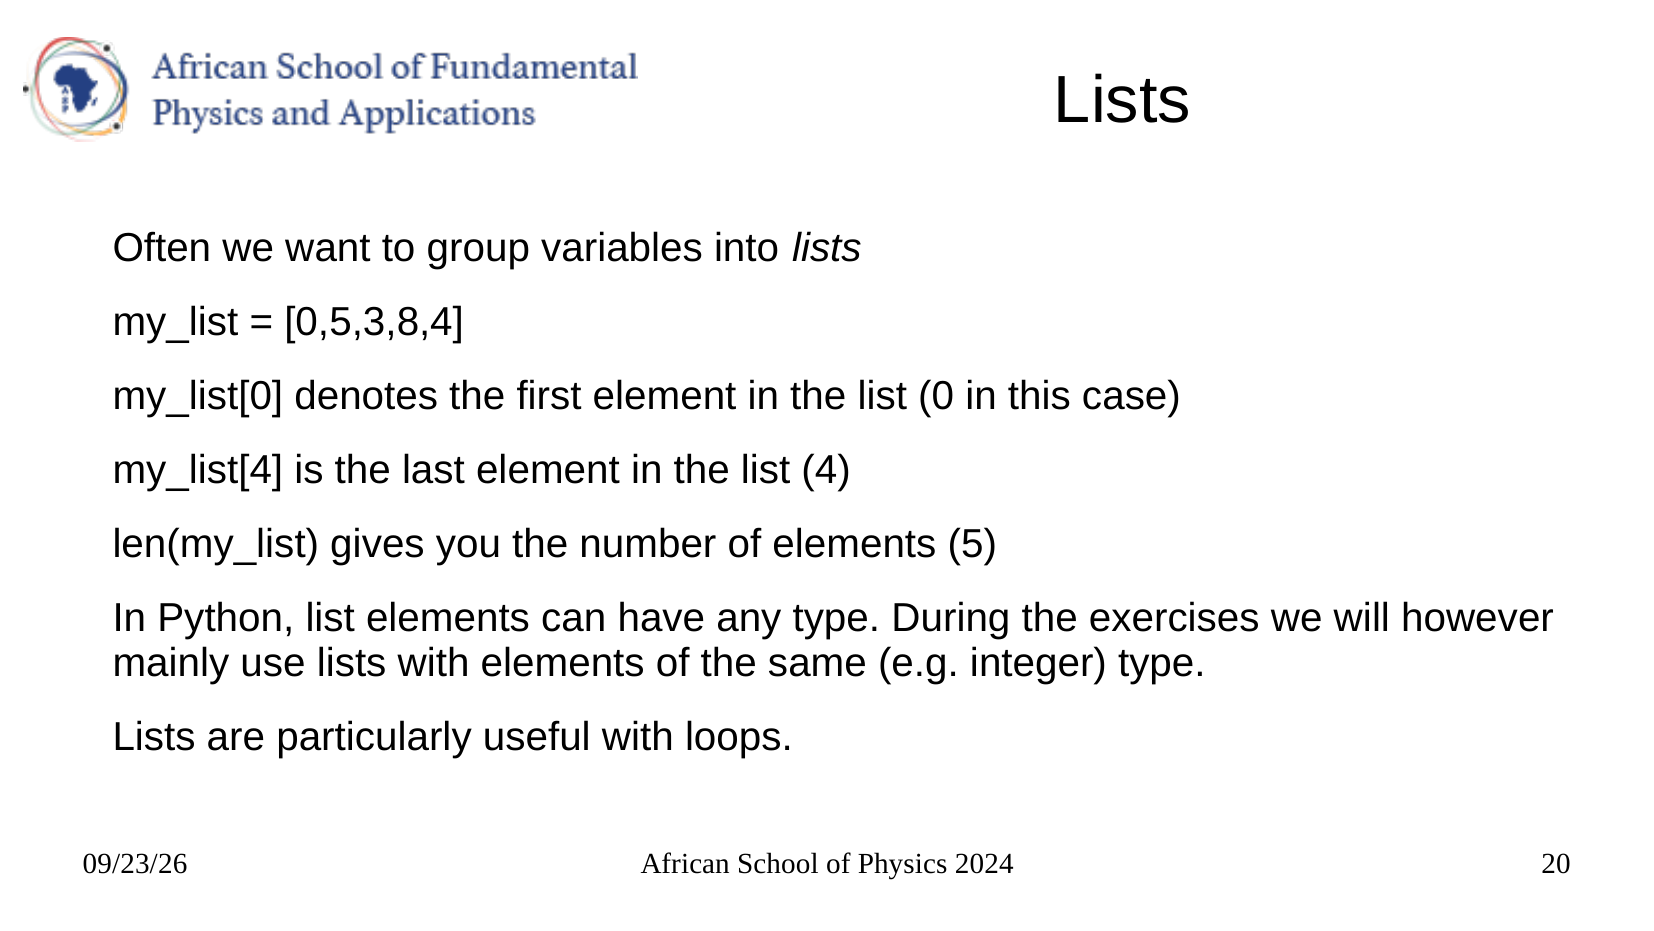

# Lists
Often we want to group variables into lists
my_list = [0,5,3,8,4]
my_list[0] denotes the first element in the list (0 in this case)
my_list[4] is the last element in the list (4)
len(my_list) gives you the number of elements (5)
In Python, list elements can have any type. During the exercises we will however mainly use lists with elements of the same (e.g. integer) type.
Lists are particularly useful with loops.
African School of Physics 2024
20